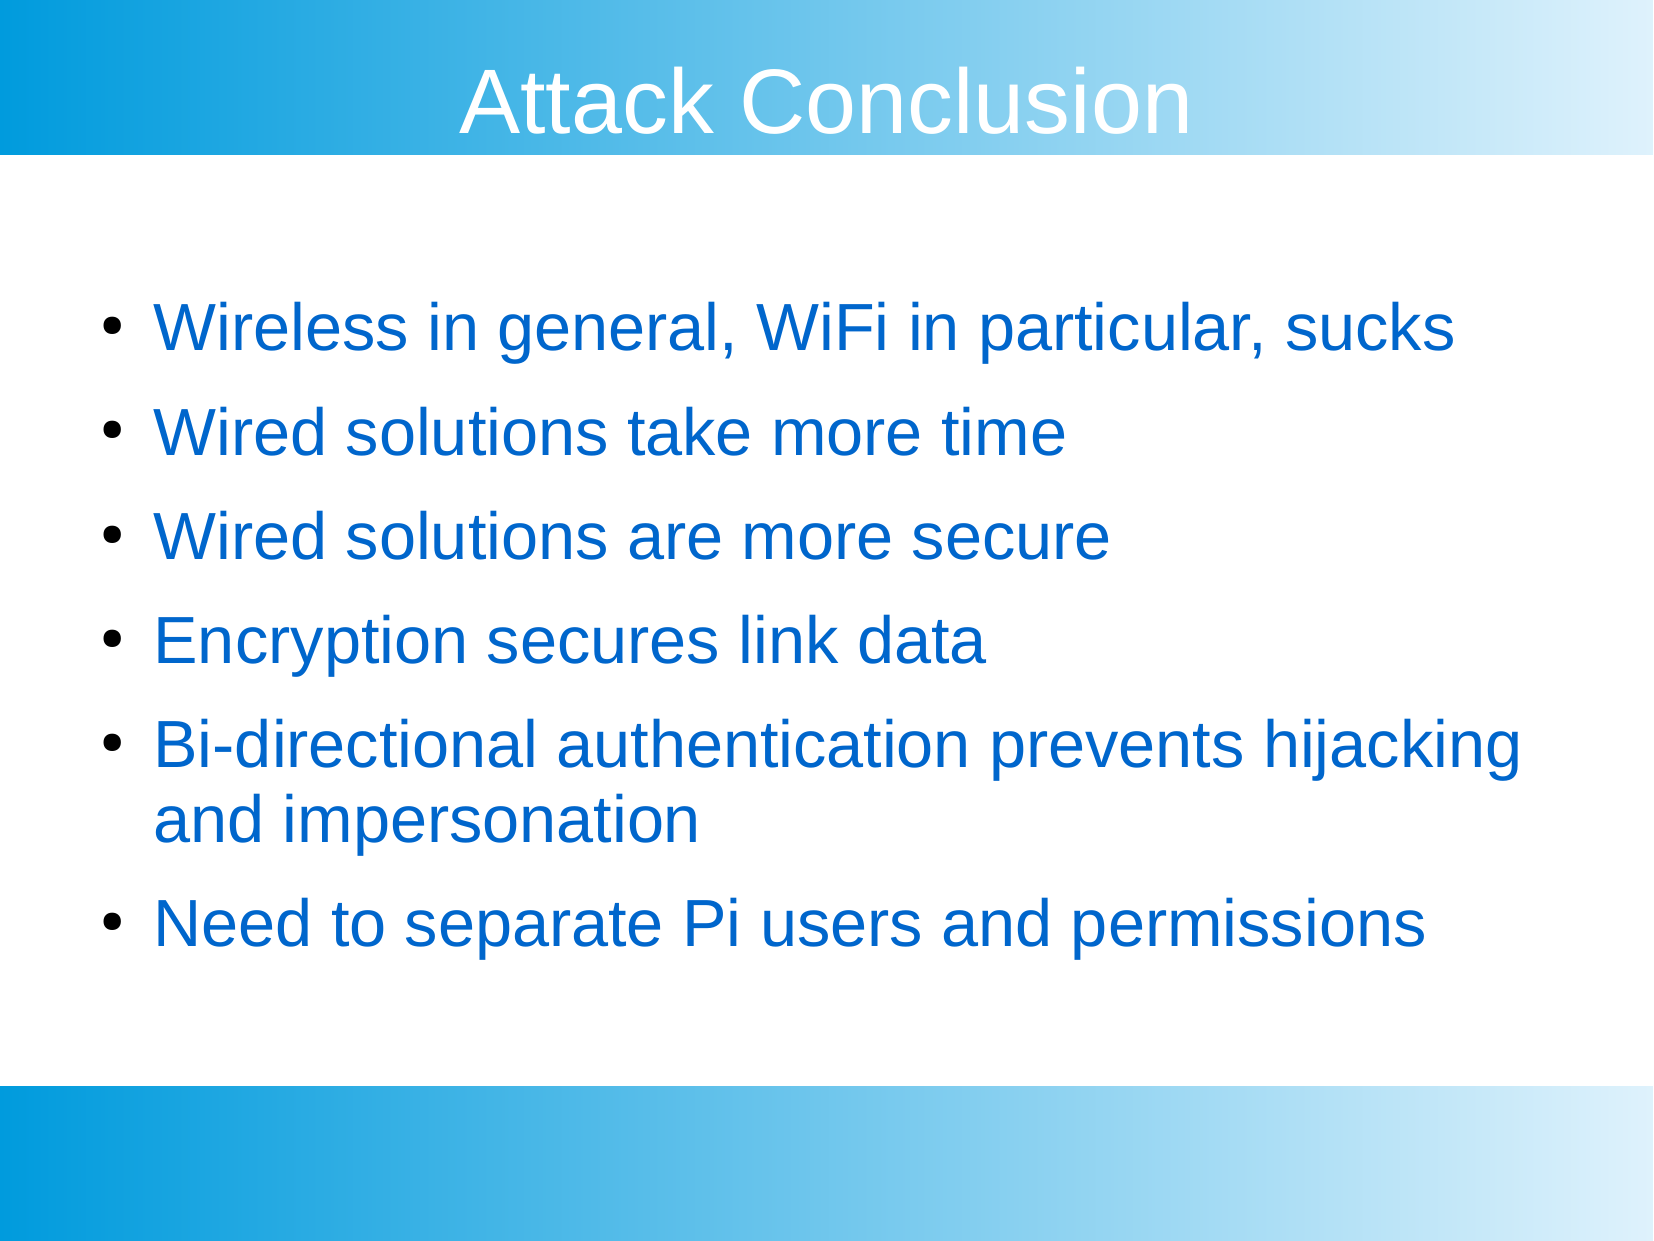

# Attack Conclusion
Wireless in general, WiFi in particular, sucks
Wired solutions take more time
Wired solutions are more secure
Encryption secures link data
Bi-directional authentication prevents hijacking and impersonation
Need to separate Pi users and permissions